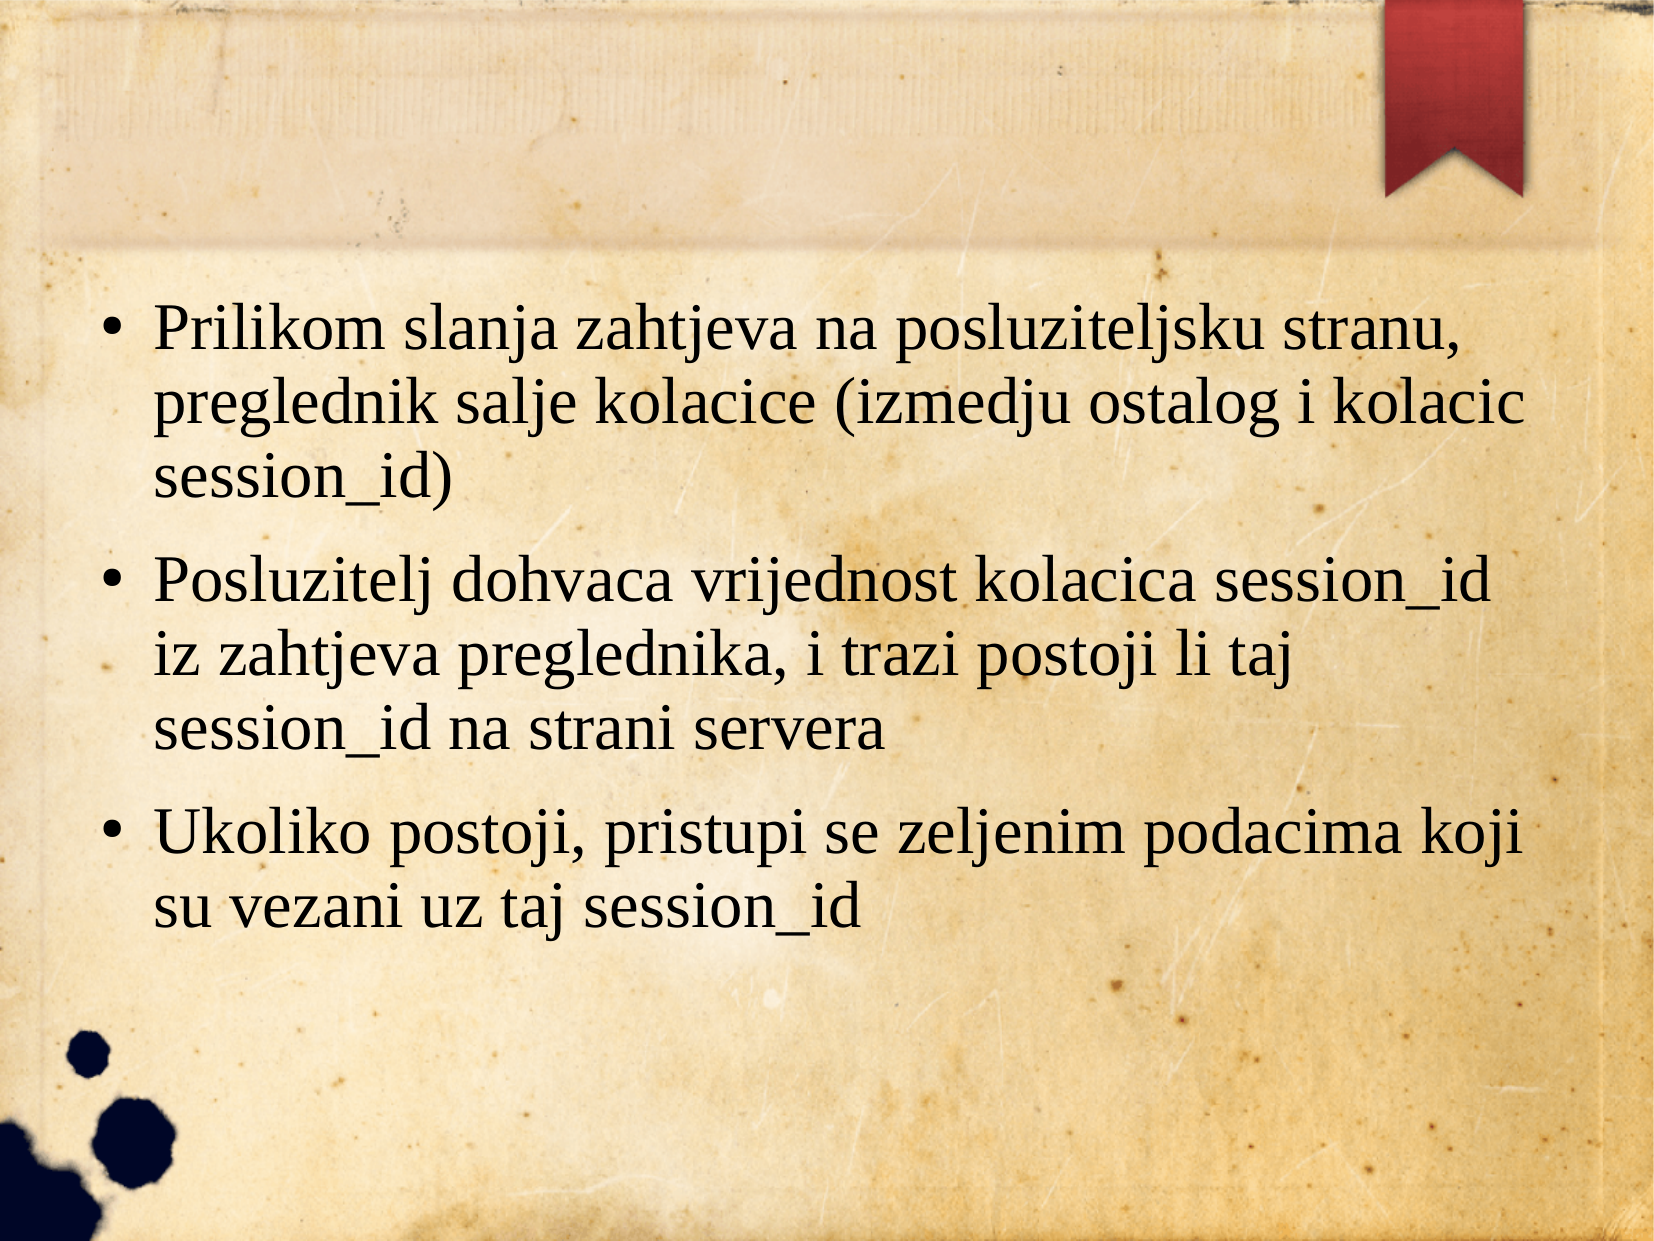

#
Prilikom slanja zahtjeva na posluziteljsku stranu, preglednik salje kolacice (izmedju ostalog i kolacic session_id)
Posluzitelj dohvaca vrijednost kolacica session_id iz zahtjeva preglednika, i trazi postoji li taj session_id na strani servera
Ukoliko postoji, pristupi se zeljenim podacima koji su vezani uz taj session_id